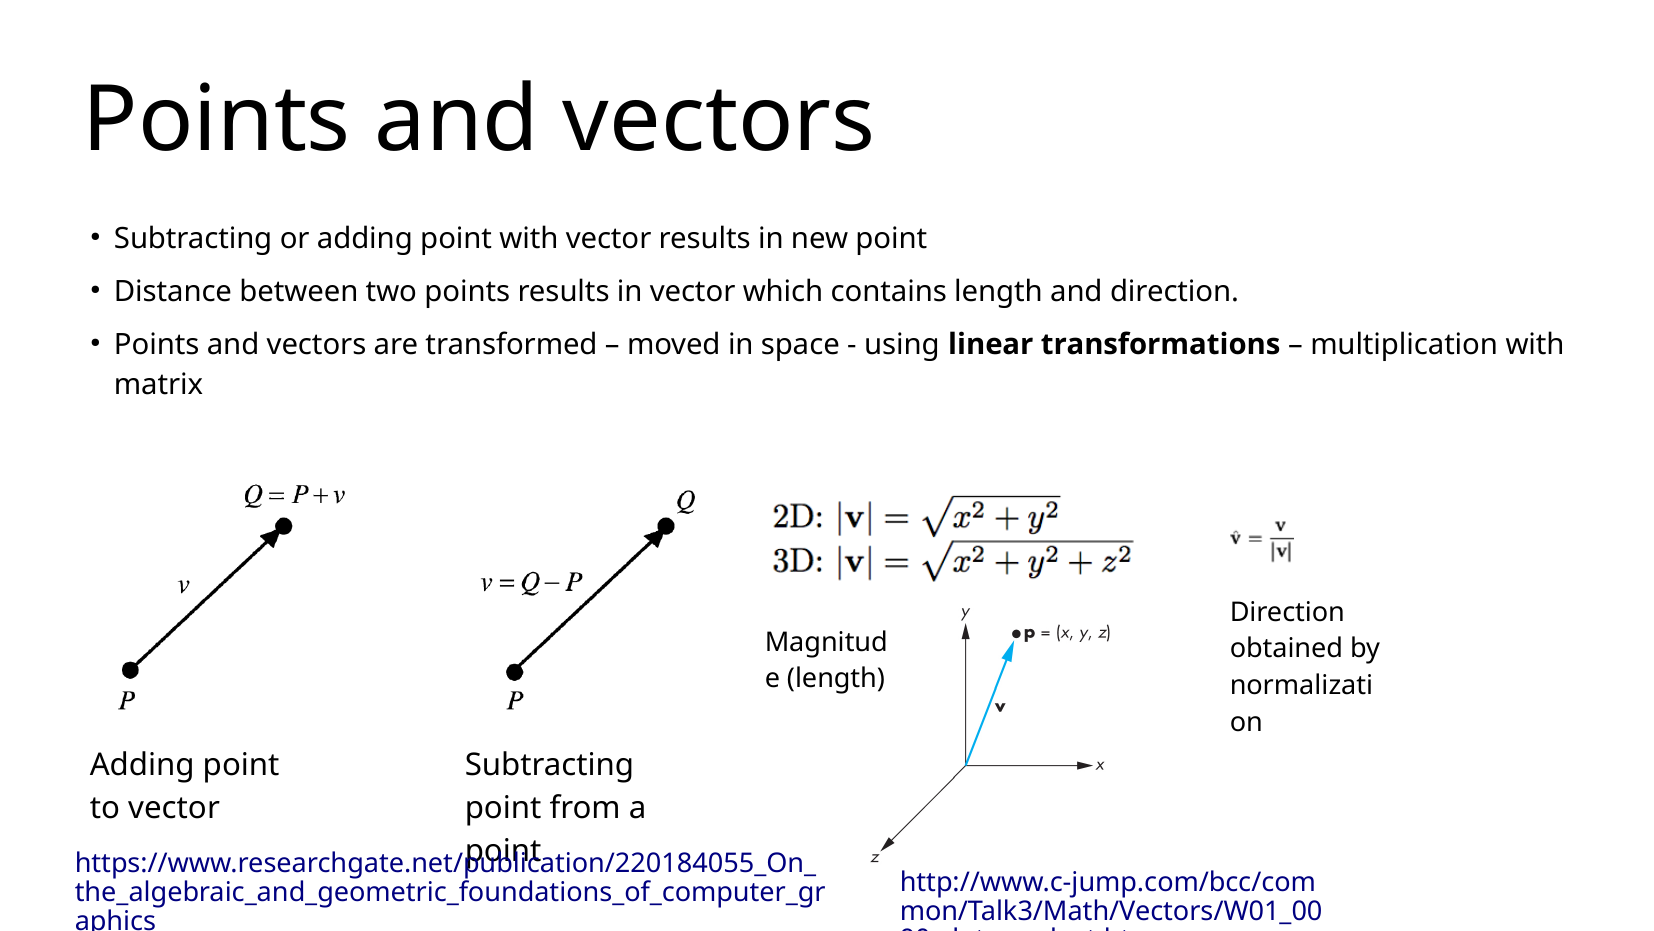

# Points and vectors
Subtracting or adding point with vector results in new point
Distance between two points results in vector which contains length and direction.
Points and vectors are transformed – moved in space - using linear transformations – multiplication with matrix
Direction obtained by normalization
Magnitude (length)
Adding point to vector
Subtracting point from a point
https://www.researchgate.net/publication/220184055_On_the_algebraic_and_geometric_foundations_of_computer_graphics
http://www.c-jump.com/bcc/common/Talk3/Math/Vectors/W01_0090_dot_product.htm